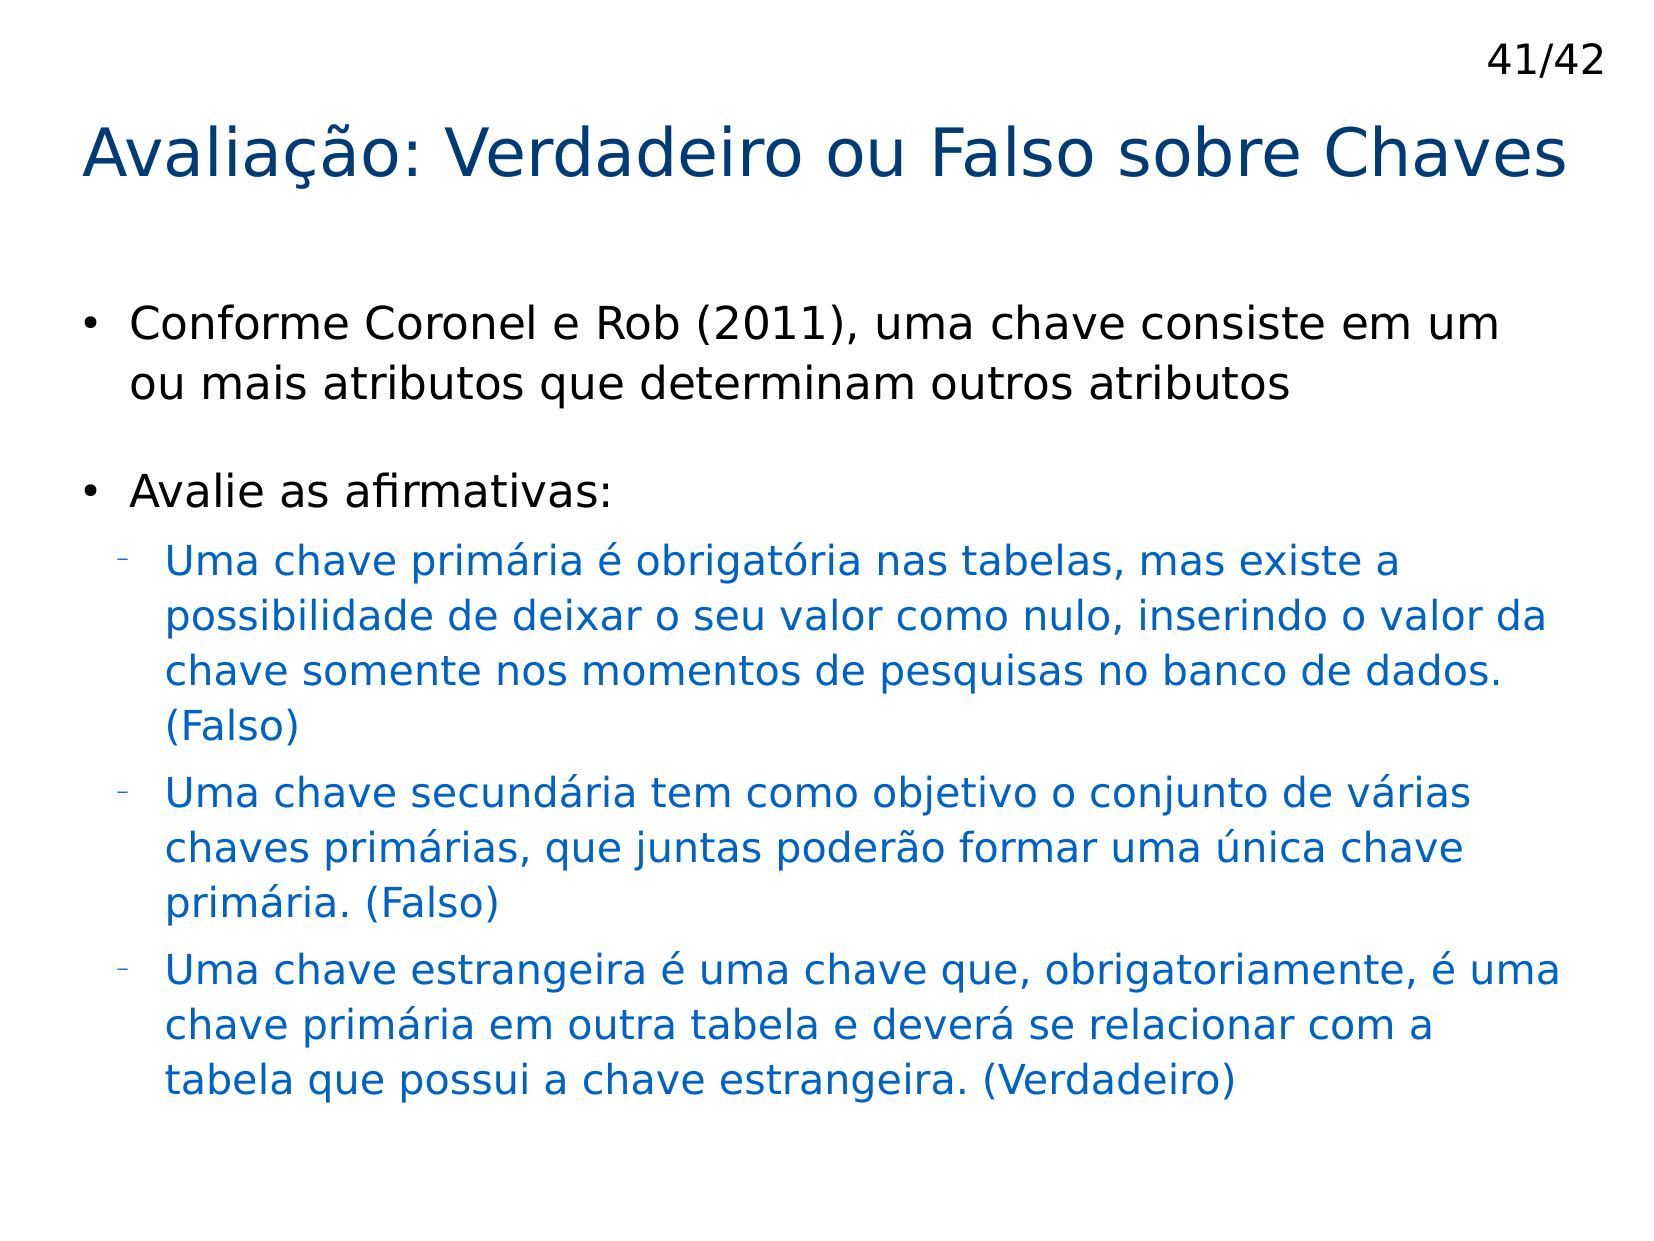

41
# Avaliação: Verdadeiro ou Falso sobre Chaves
Conforme Coronel e Rob (2011), uma chave consiste em um ou mais atributos que determinam outros atributos
Avalie as afirmativas:
Uma chave primária é obrigatória nas tabelas, mas existe a possibilidade de deixar o seu valor como nulo, inserindo o valor da chave somente nos momentos de pesquisas no banco de dados. (Falso)
Uma chave secundária tem como objetivo o conjunto de várias chaves primárias, que juntas poderão formar uma única chave primária. (Falso)
Uma chave estrangeira é uma chave que, obrigatoriamente, é uma chave primária em outra tabela e deverá se relacionar com a tabela que possui a chave estrangeira. (Verdadeiro)